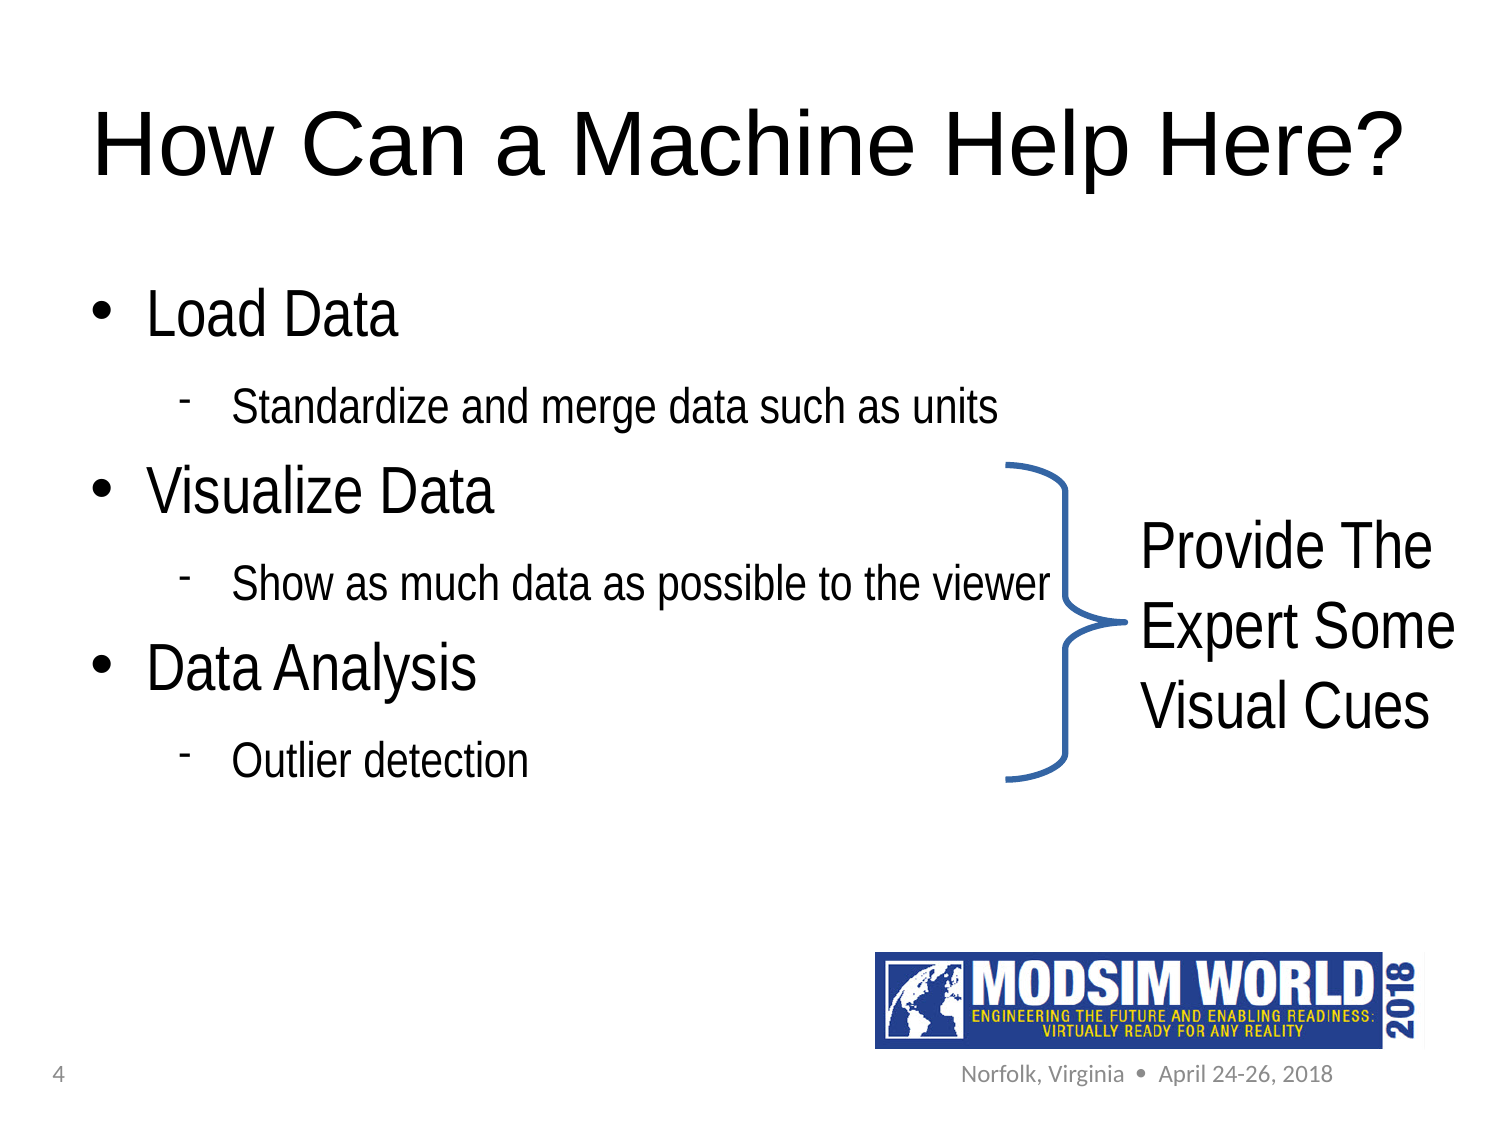

How Can a Machine Help Here?
Load Data
Standardize and merge data such as units
Visualize Data
Show as much data as possible to the viewer
Data Analysis
Outlier detection
Provide The Expert Some Visual Cues
Norfolk, Virginia  April 24-26, 2018